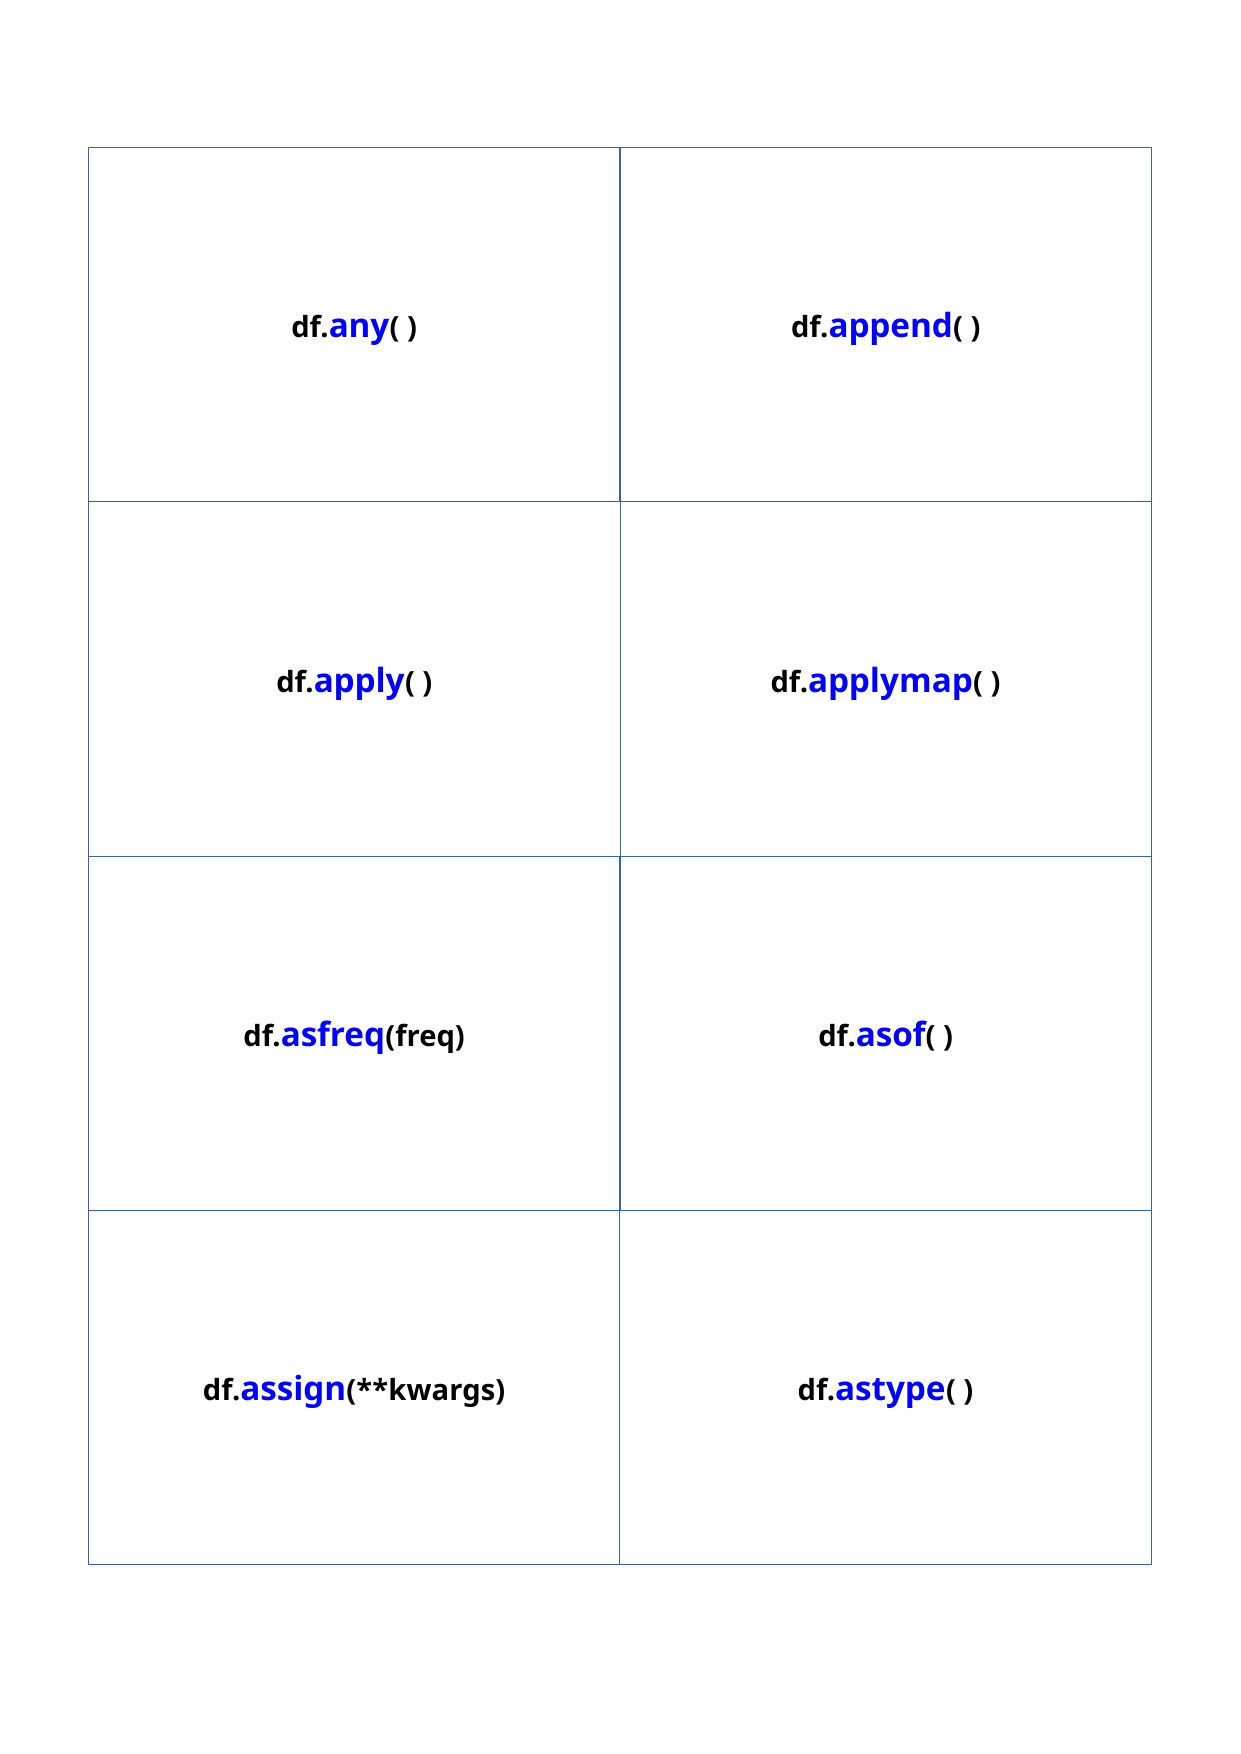

df.any( )
df.append( )
df.apply( )
df.applymap( )
df.asfreq(freq)
df.asof( )
df.assign(**kwargs)
df.astype( )